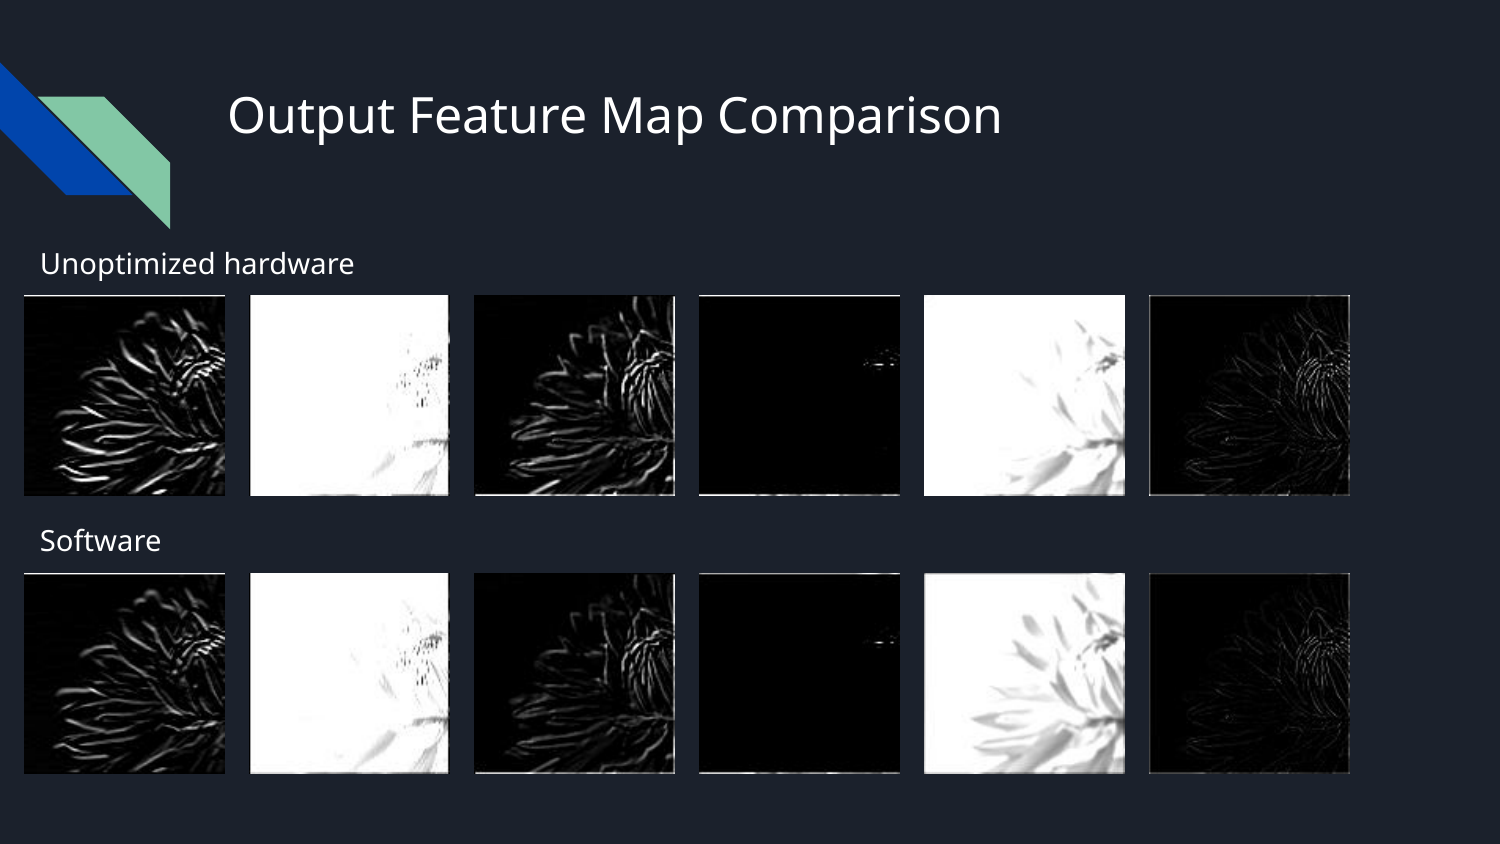

# Output Feature Map Comparison
Unoptimized hardware
Software